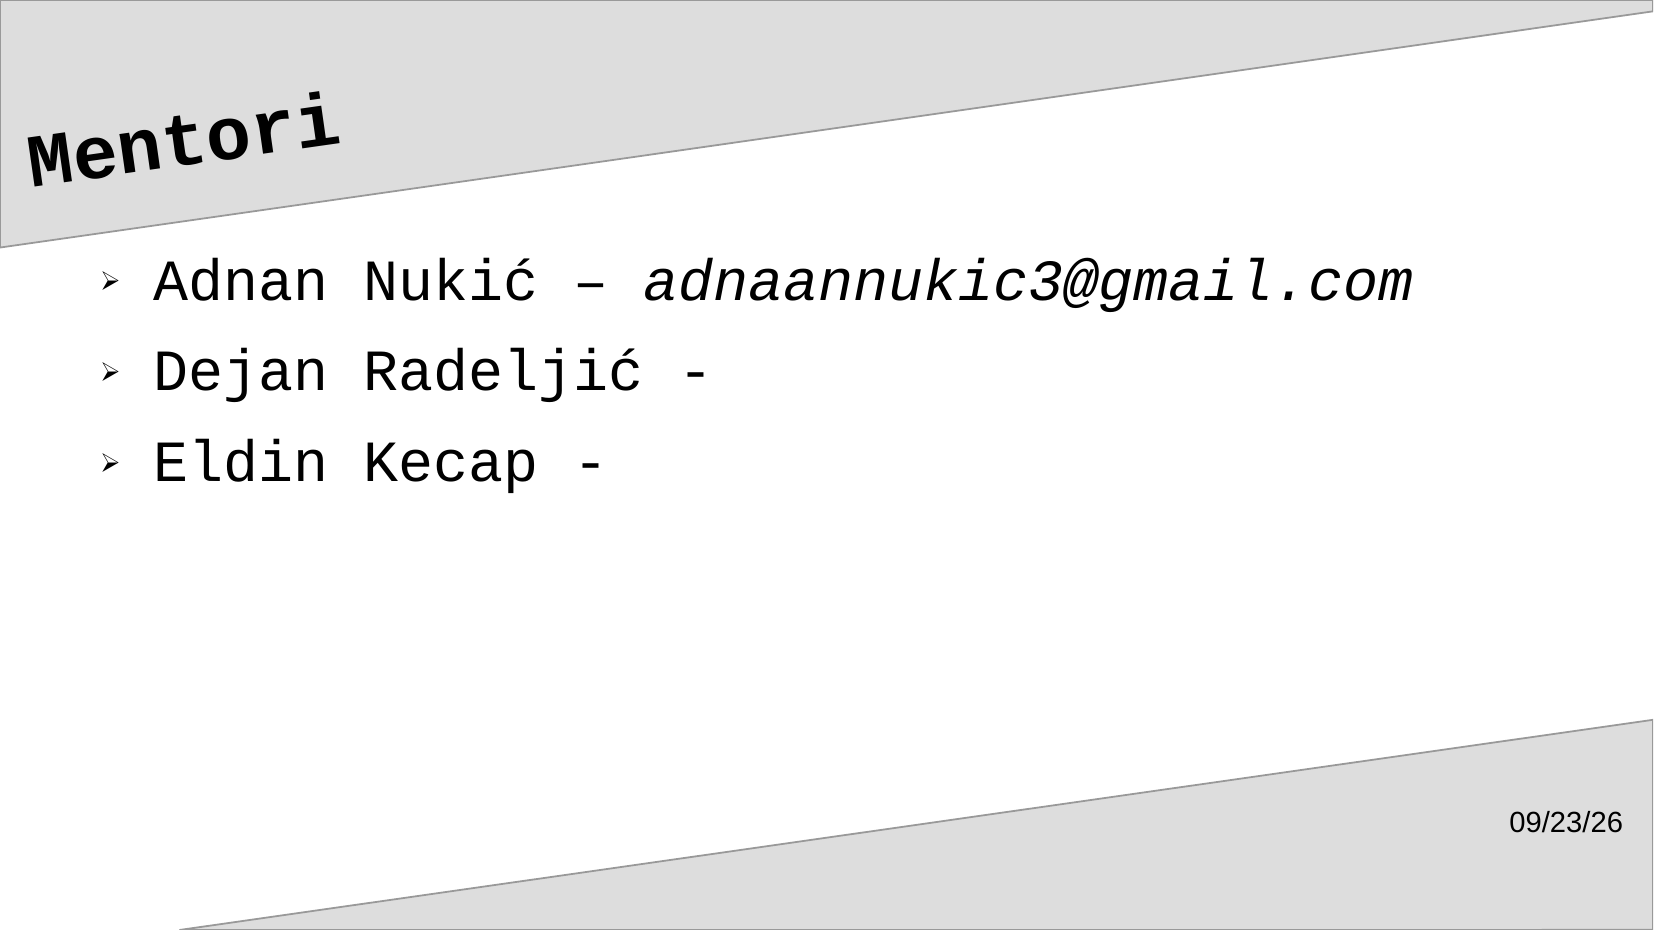

# Mentori
Adnan Nukić – adnaannukic3@gmail.com
Dejan Radeljić -
Eldin Kecap -
3